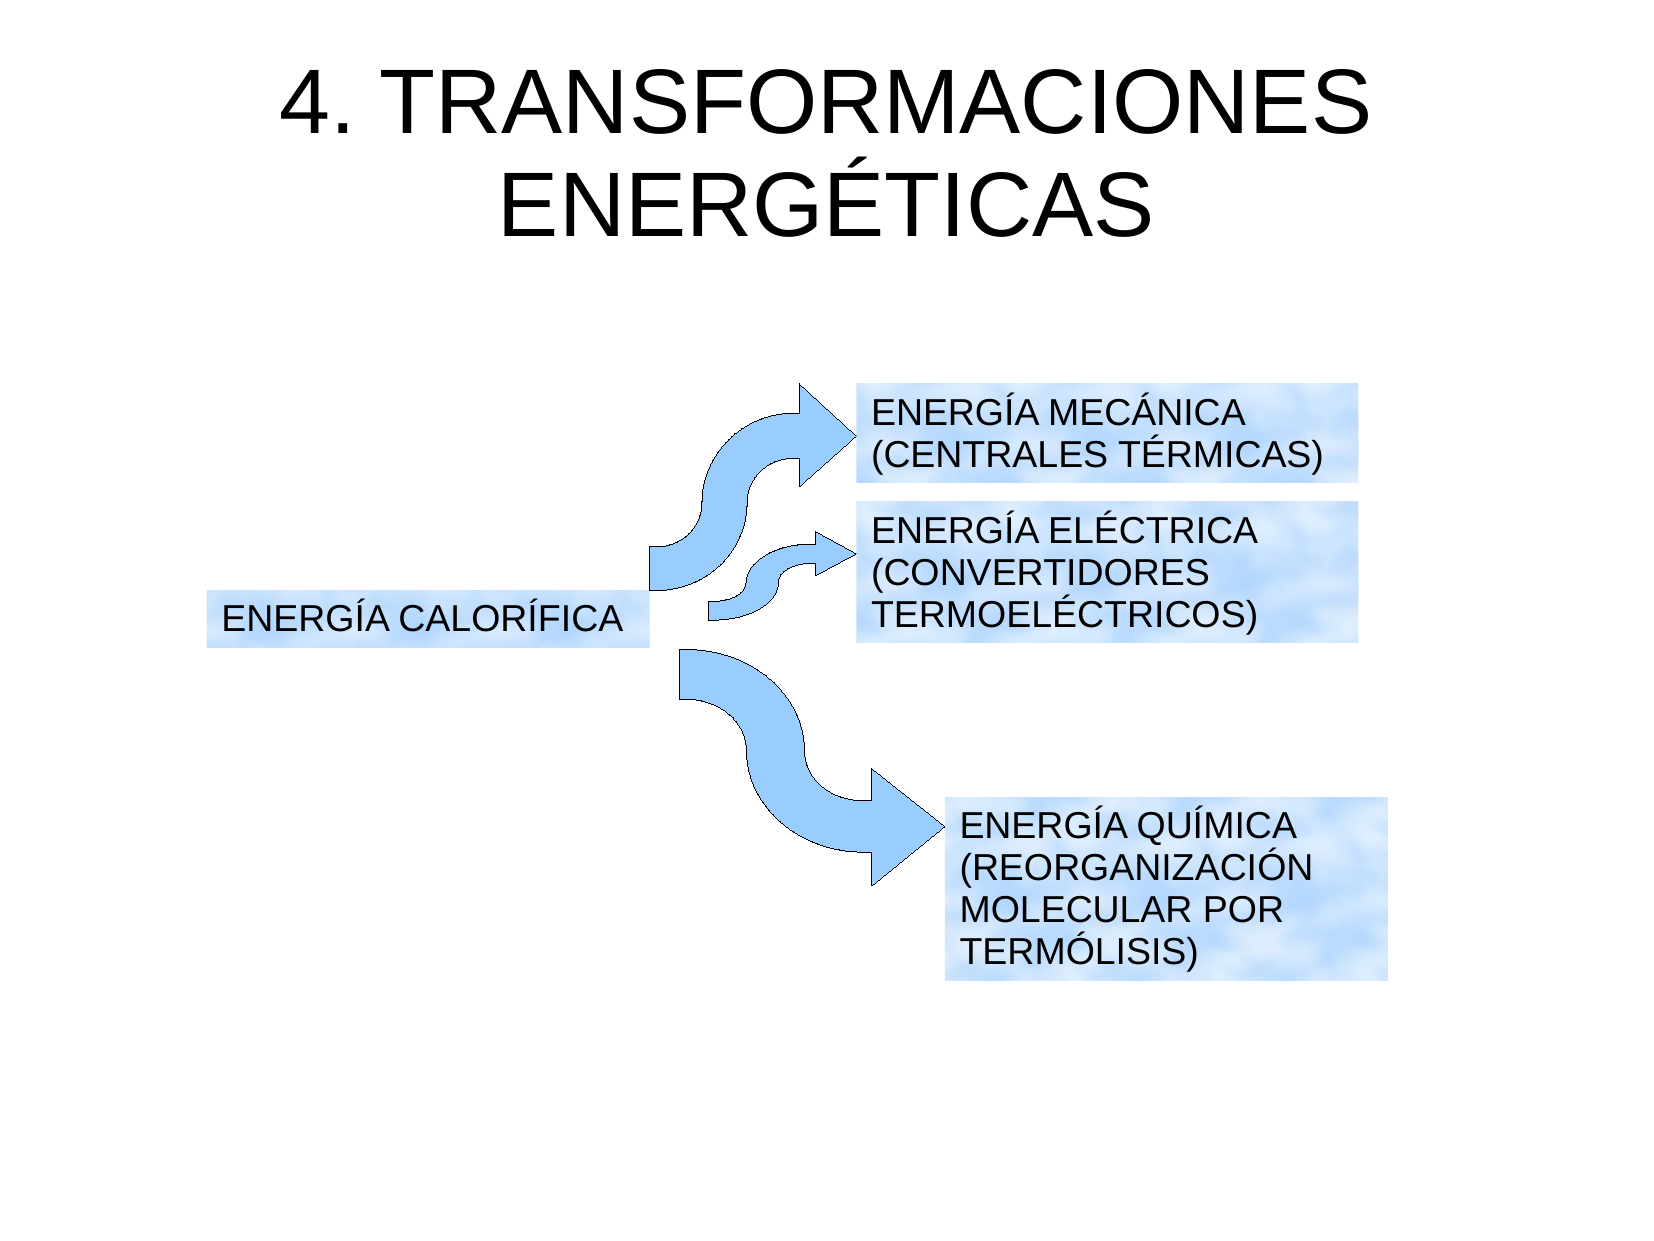

# 4. TRANSFORMACIONES ENERGÉTICAS
ENERGÍA MECÁNICA
(CENTRALES TÉRMICAS)
ENERGÍA ELÉCTRICA
(CONVERTIDORES TERMOELÉCTRICOS)
ENERGÍA CALORÍFICA
ENERGÍA QUÍMICA
(REORGANIZACIÓN MOLECULAR POR TERMÓLISIS)